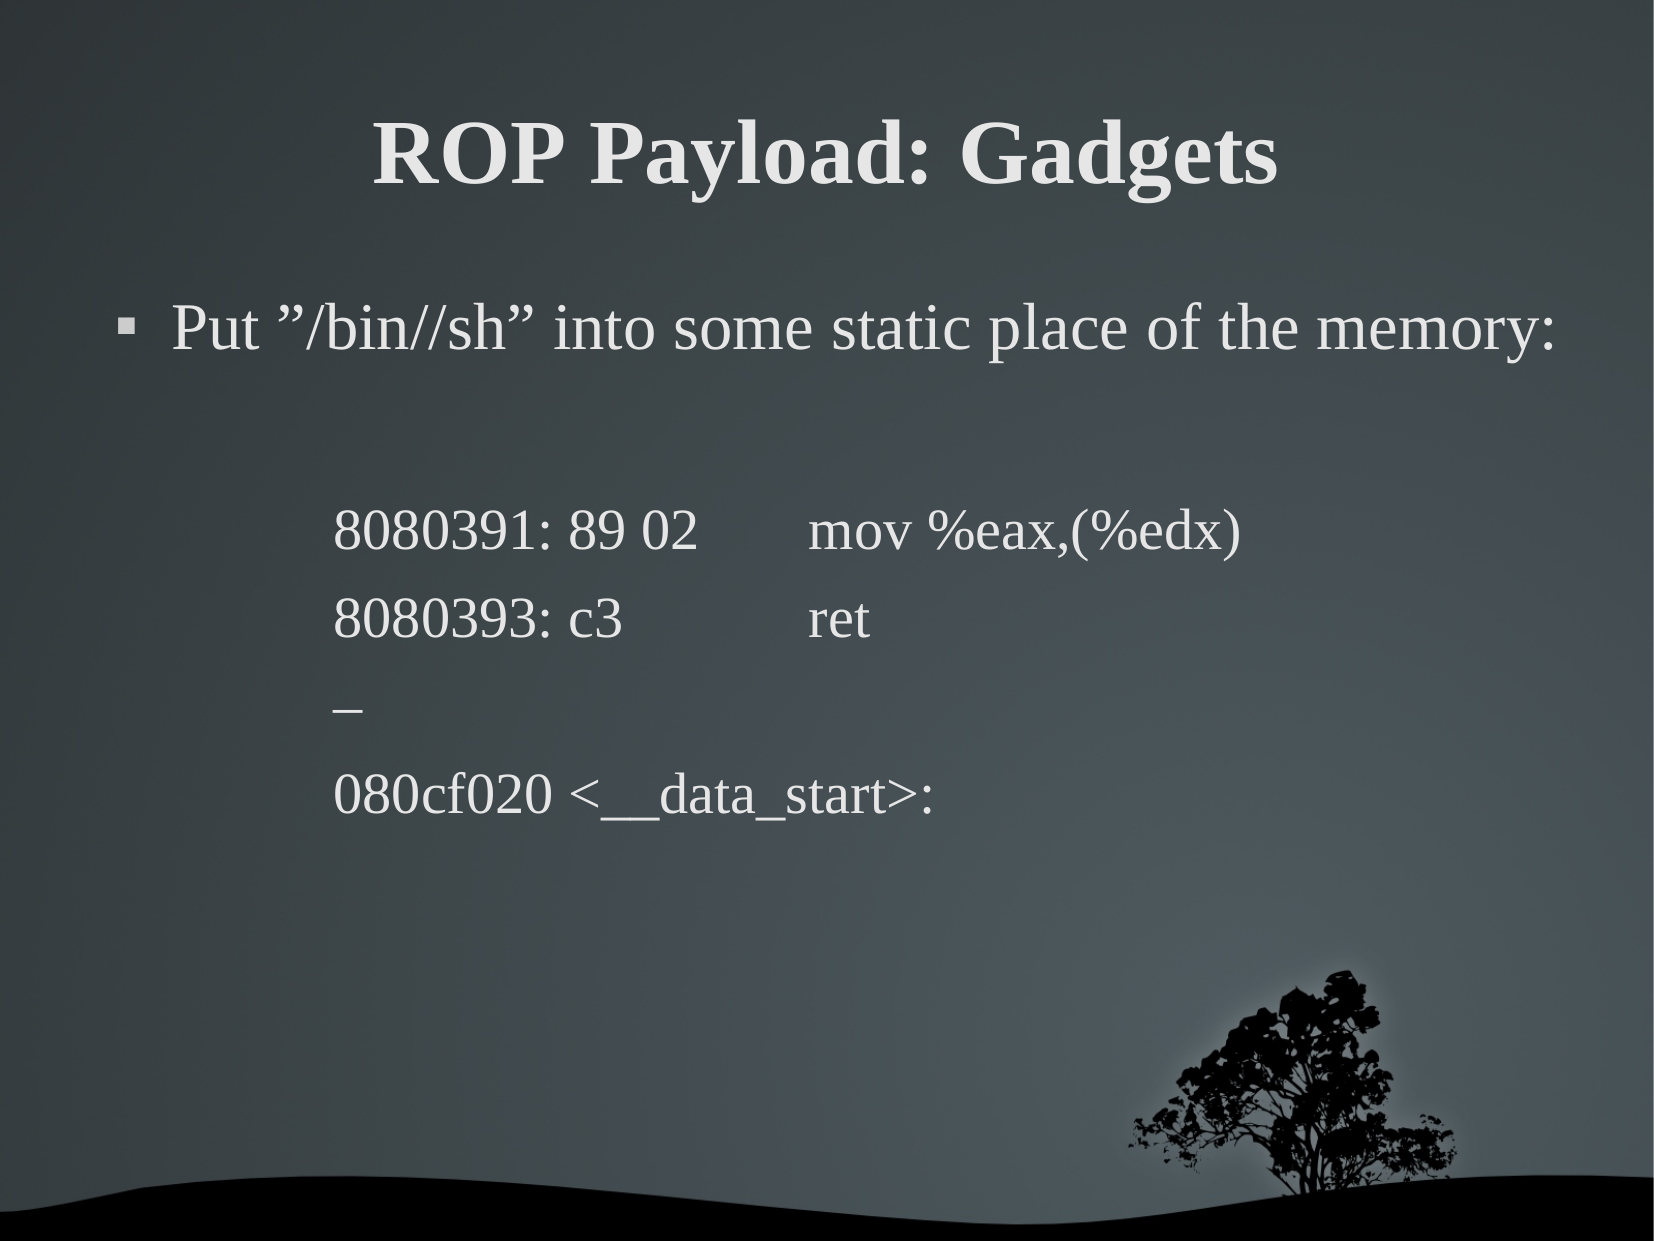

# ROP Payload: Gadgets
Put ”/bin//sh” into some static place of the memory:
 8080391: 89 02 		mov %eax,(%edx)
 8080393: c3 			ret
 –
 080cf020 <__data_start>: